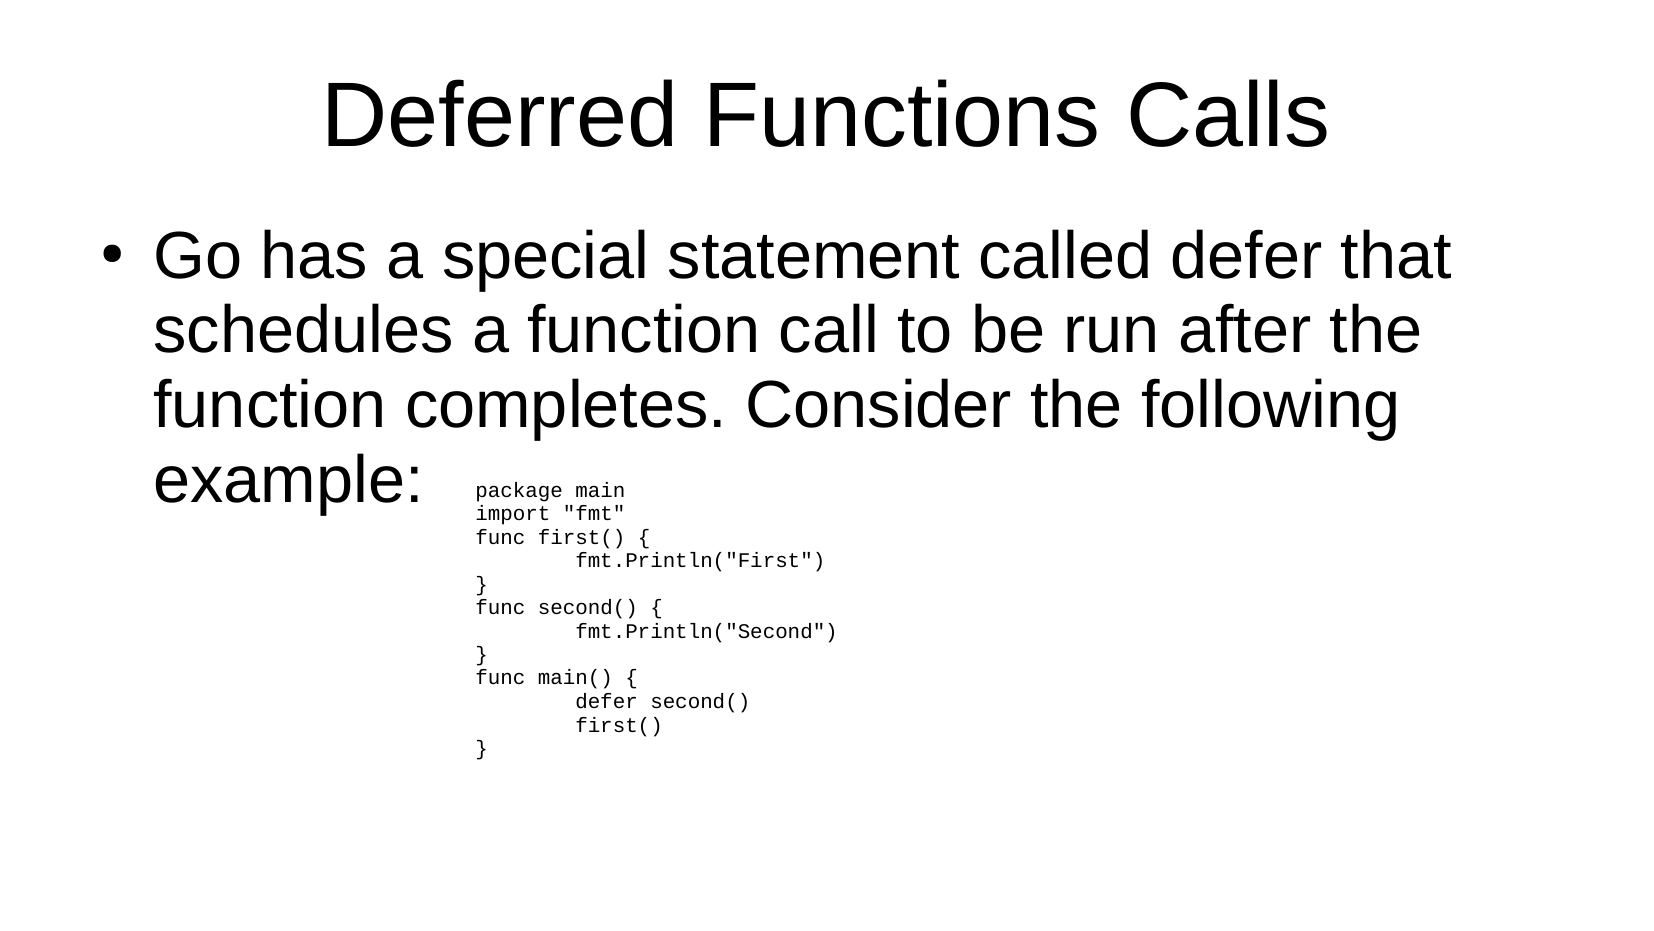

# Deferred Functions Calls
Go has a special statement called defer that schedules a function call to be run after the function completes. Consider the following example:
package main
import "fmt"
func first() {
 fmt.Println("First")
}
func second() {
 fmt.Println("Second")
}
func main() {
 defer second()
 first()
}